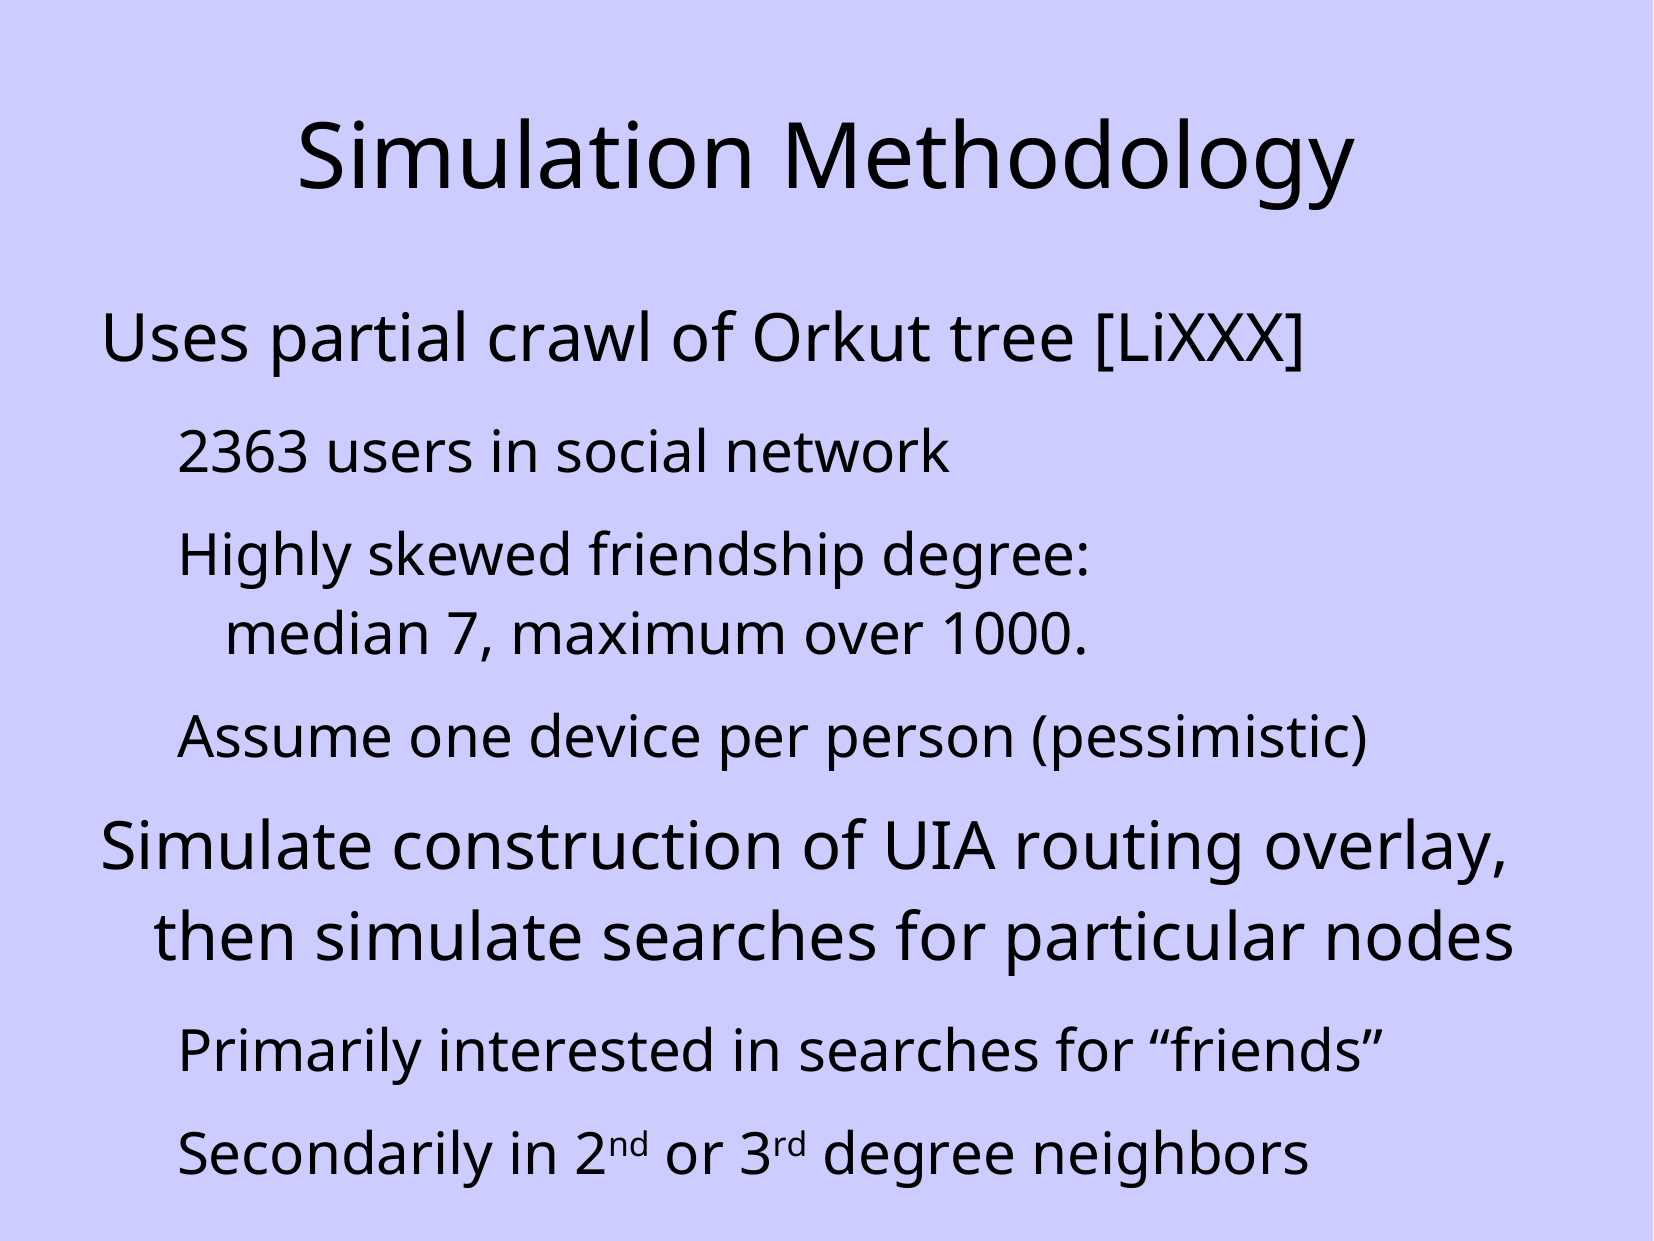

# Simulation Methodology
Uses partial crawl of Orkut tree [LiXXX]
2363 users in social network
Highly skewed friendship degree:
median 7, maximum over 1000.
Assume one device per person (pessimistic)
Simulate construction of UIA routing overlay,
then simulate searches for particular nodes
Primarily interested in searches for “friends”
Secondarily in 2nd or 3rd degree neighbors